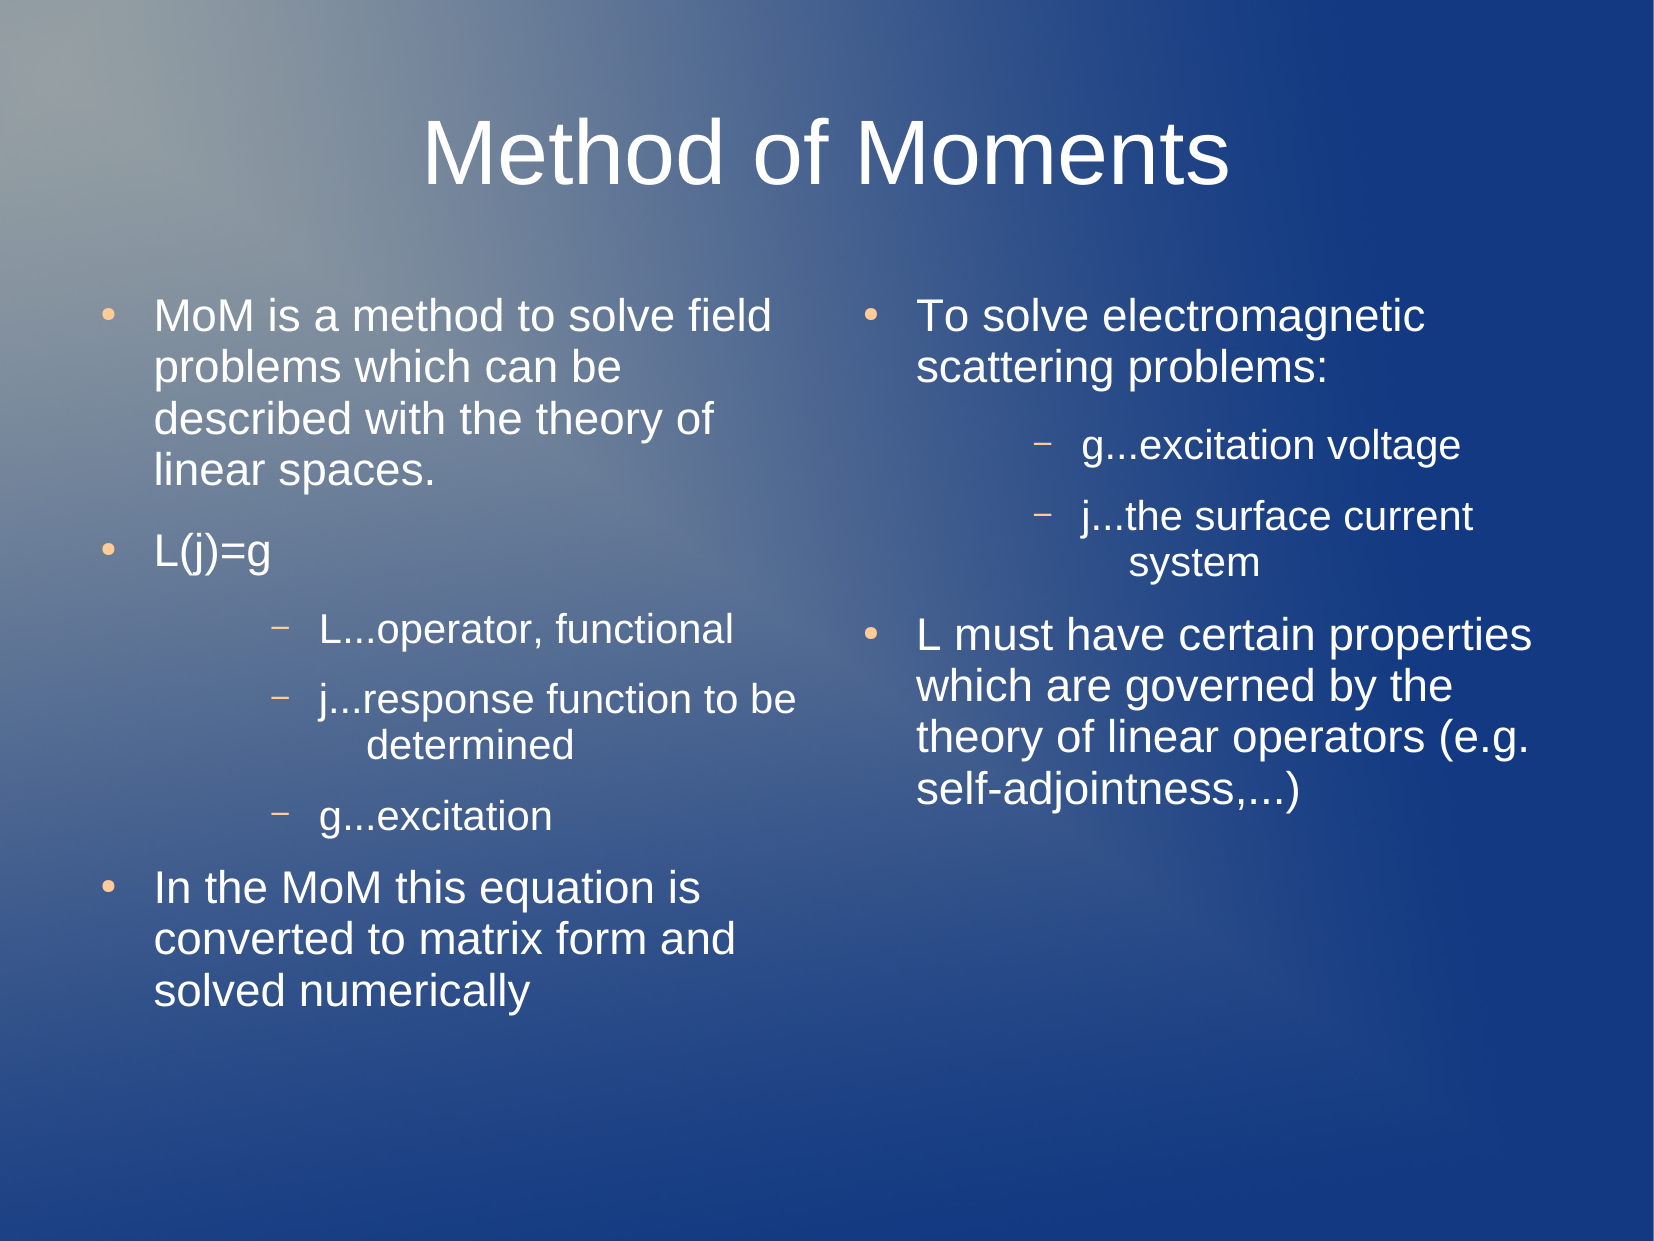

# Method of Moments
MoM is a method to solve field problems which can be described with the theory of linear spaces.
L(j)=g
L...operator, functional
j...response function to be determined
g...excitation
In the MoM this equation is converted to matrix form and solved numerically
To solve electromagnetic scattering problems:
g...excitation voltage
j...the surface current system
L must have certain properties which are governed by the theory of linear operators (e.g. self-adjointness,...)